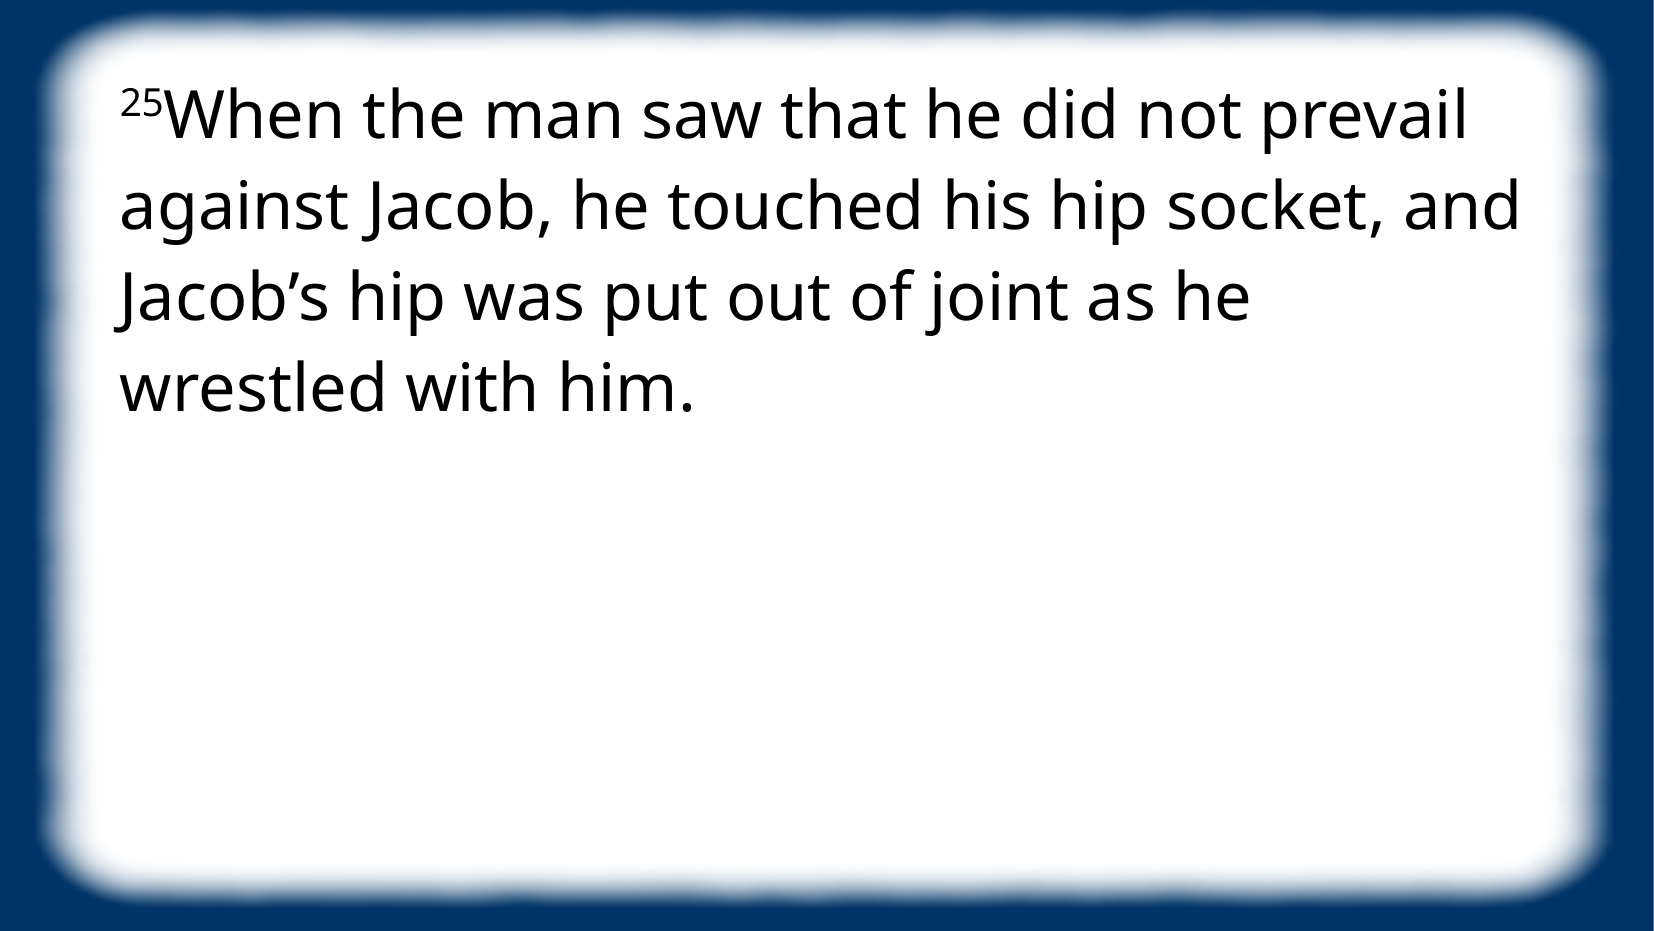

25When the man saw that he did not prevail against Jacob, he touched his hip socket, and Jacob’s hip was put out of joint as he wrestled with him.